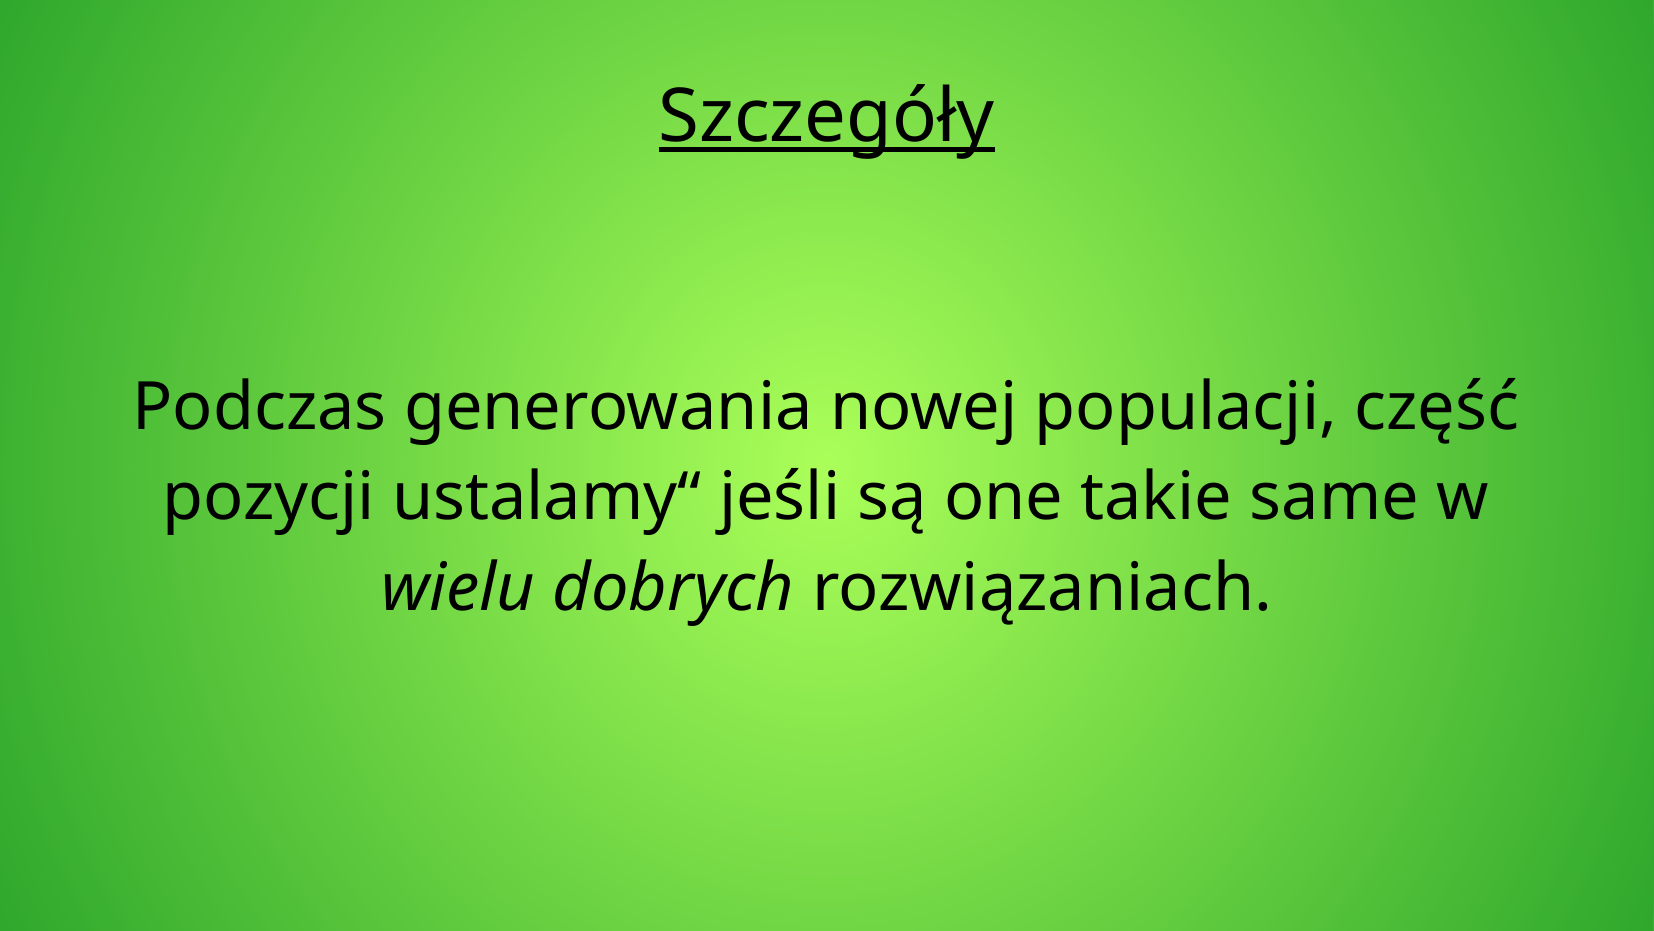

# Szczegóły
Podczas generowania nowej populacji, część pozycji ustalamy“ jeśli są one takie same w wielu dobrych rozwiązaniach.